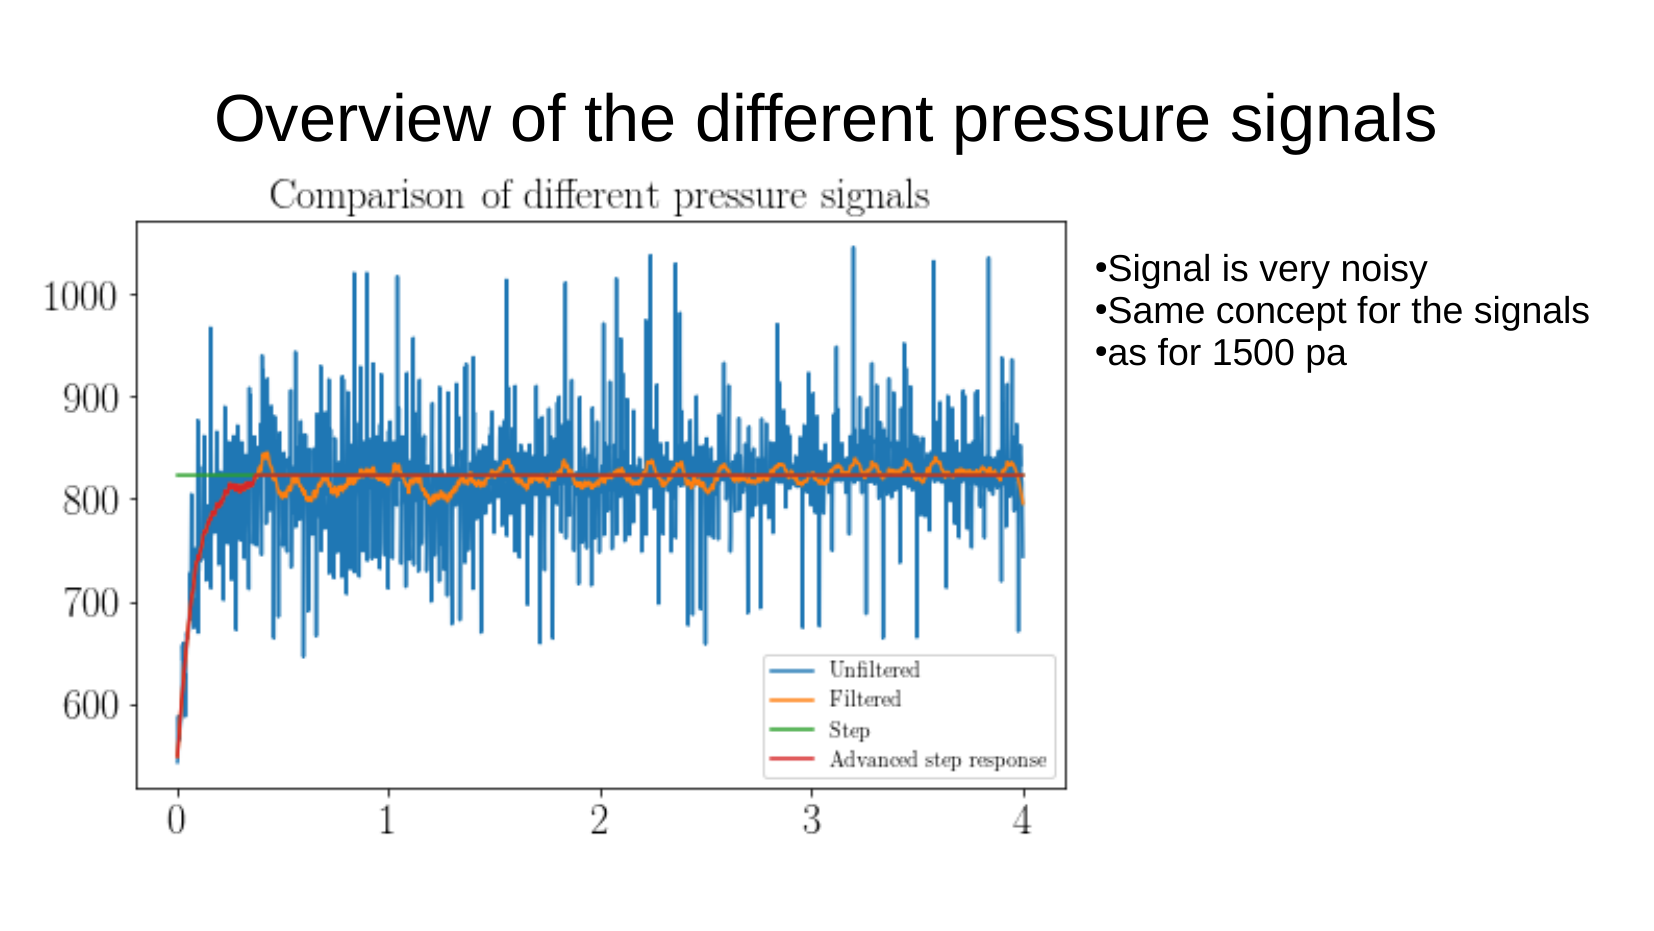

# Overview of the different pressure signals
Signal is very noisy
Same concept for the signals
as for 1500 pa